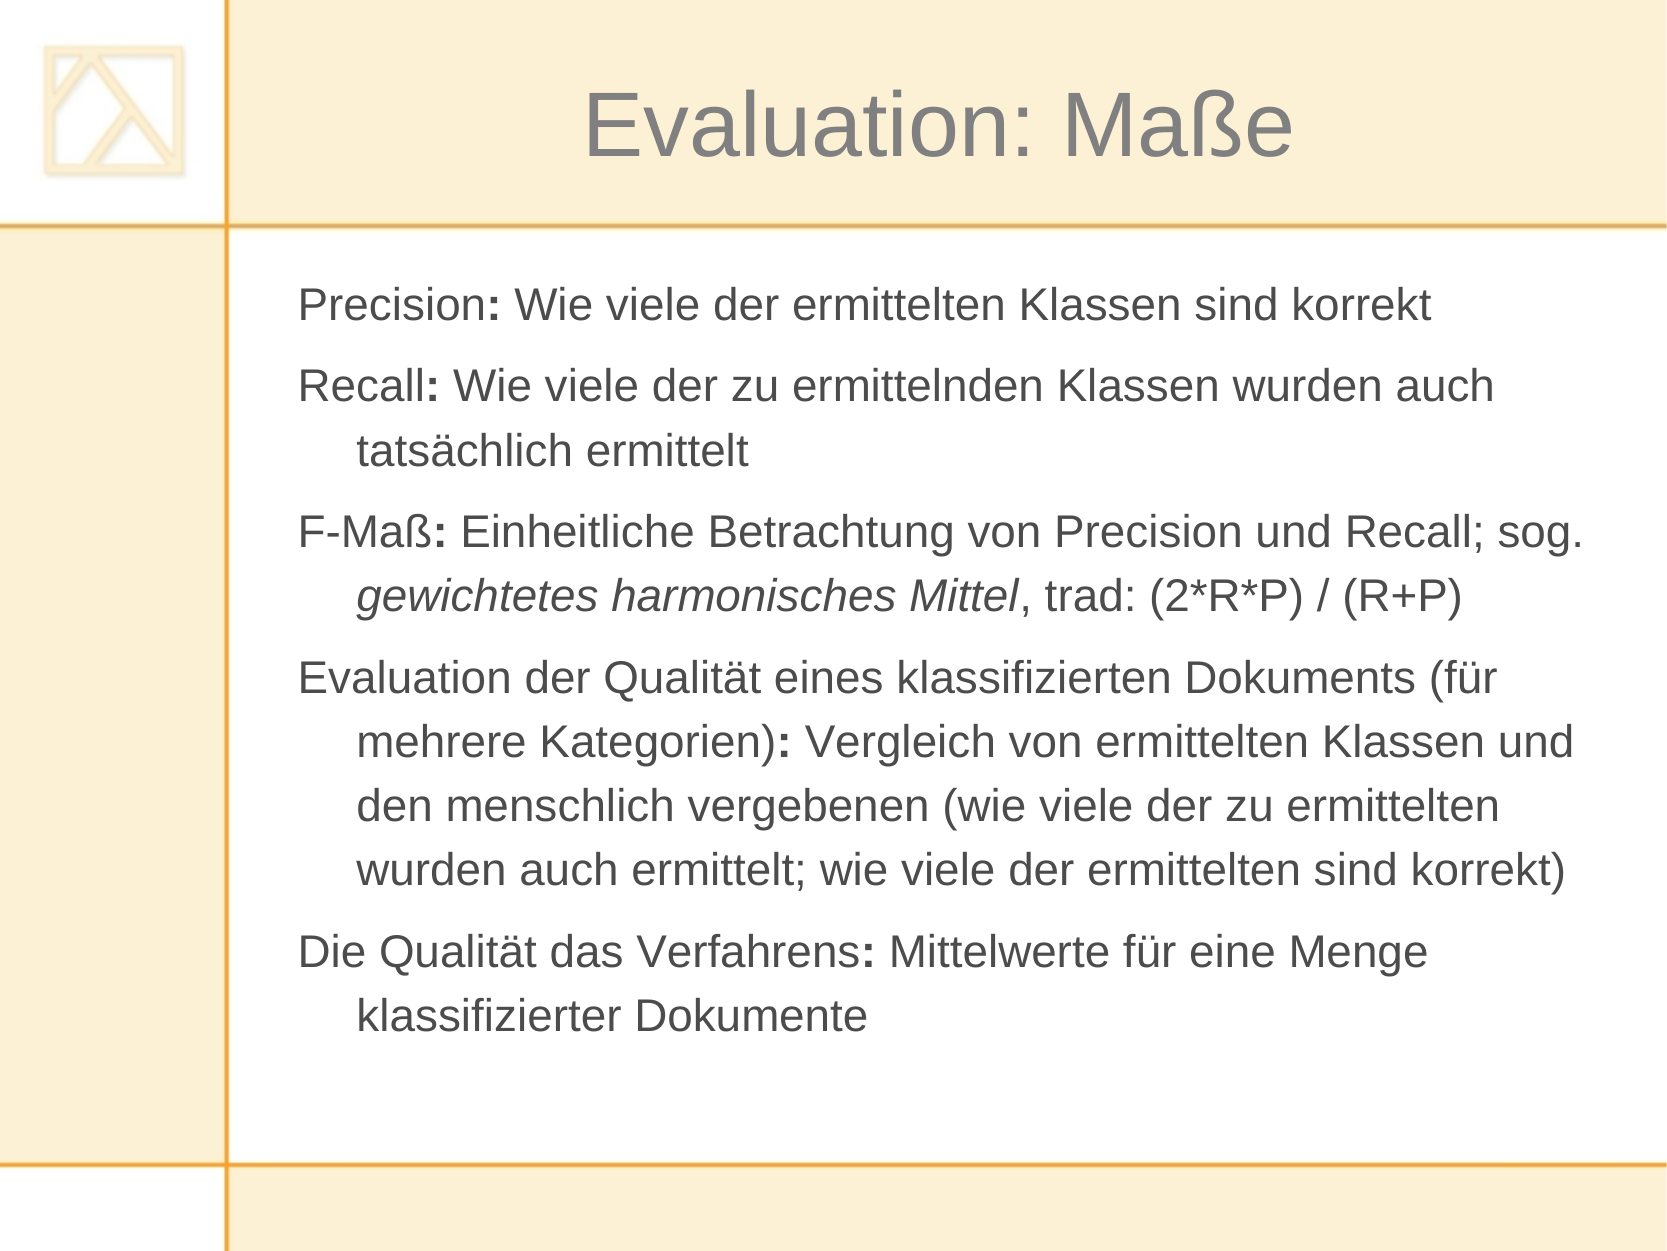

# Evaluation: Maße
Precision: Wie viele der ermittelten Klassen sind korrekt
Recall: Wie viele der zu ermittelnden Klassen wurden auch tatsächlich ermittelt
F-Maß: Einheitliche Betrachtung von Precision und Recall; sog. gewichtetes harmonisches Mittel, trad: (2*R*P) / (R+P)
Evaluation der Qualität eines klassifizierten Dokuments (für mehrere Kategorien): Vergleich von ermittelten Klassen und den menschlich vergebenen (wie viele der zu ermittelten wurden auch ermittelt; wie viele der ermittelten sind korrekt)
Die Qualität das Verfahrens: Mittelwerte für eine Menge klassifizierter Dokumente